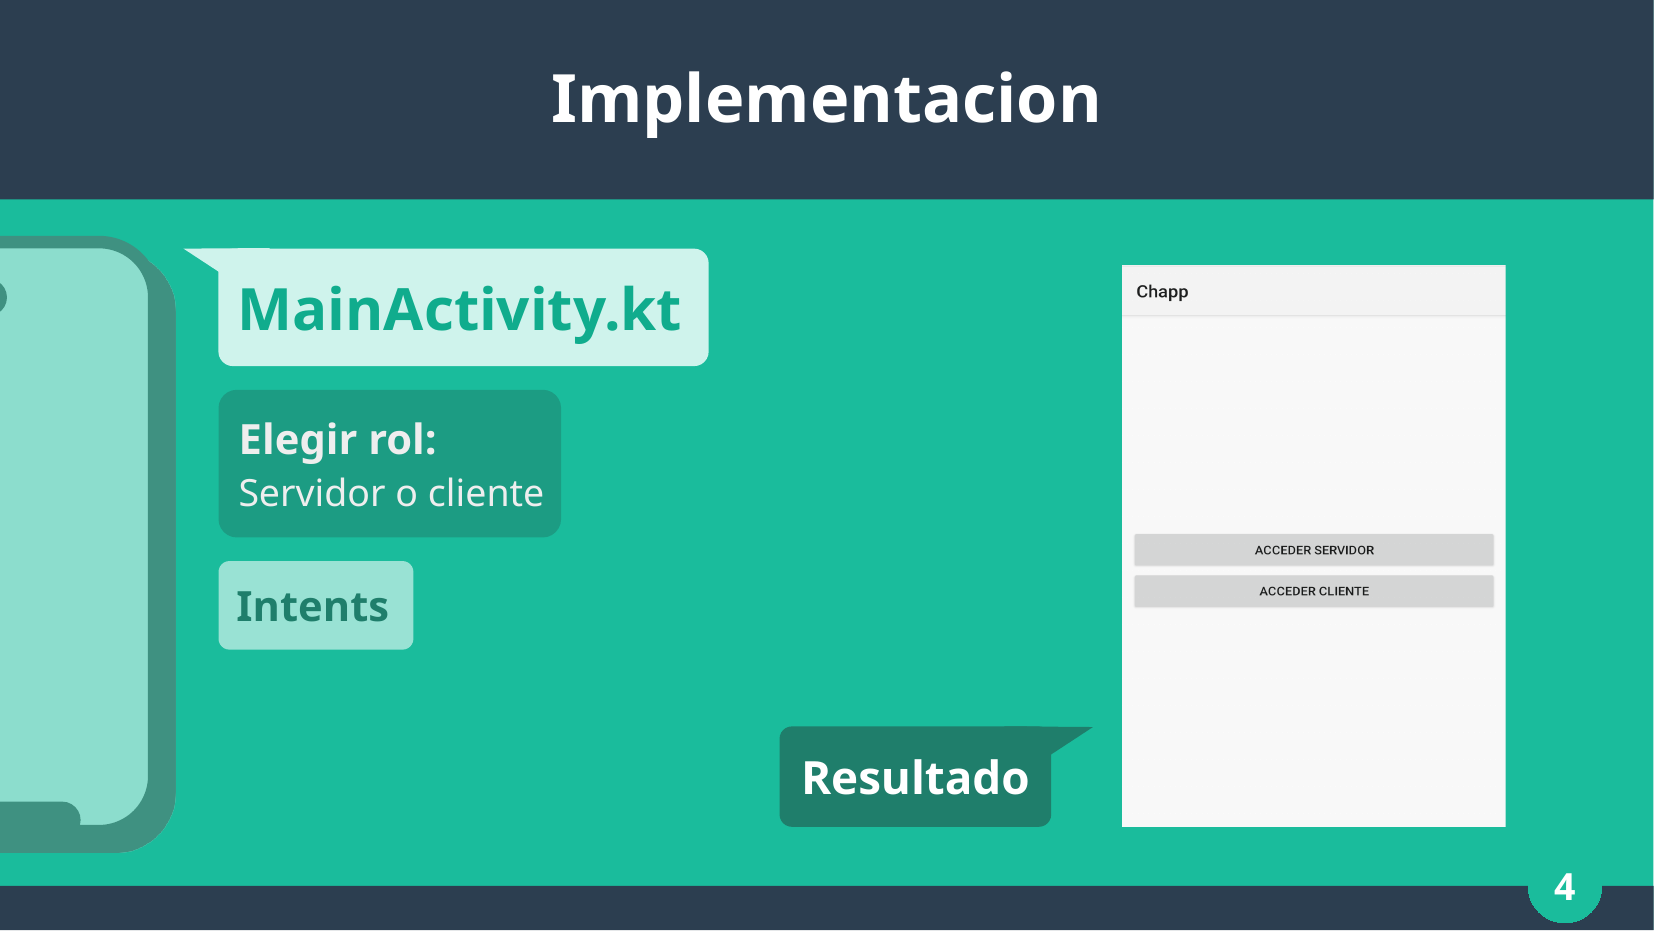

# Implementacion
MainActivity.kt
Elegir rol:
Servidor o cliente
Intents
Resultado
4